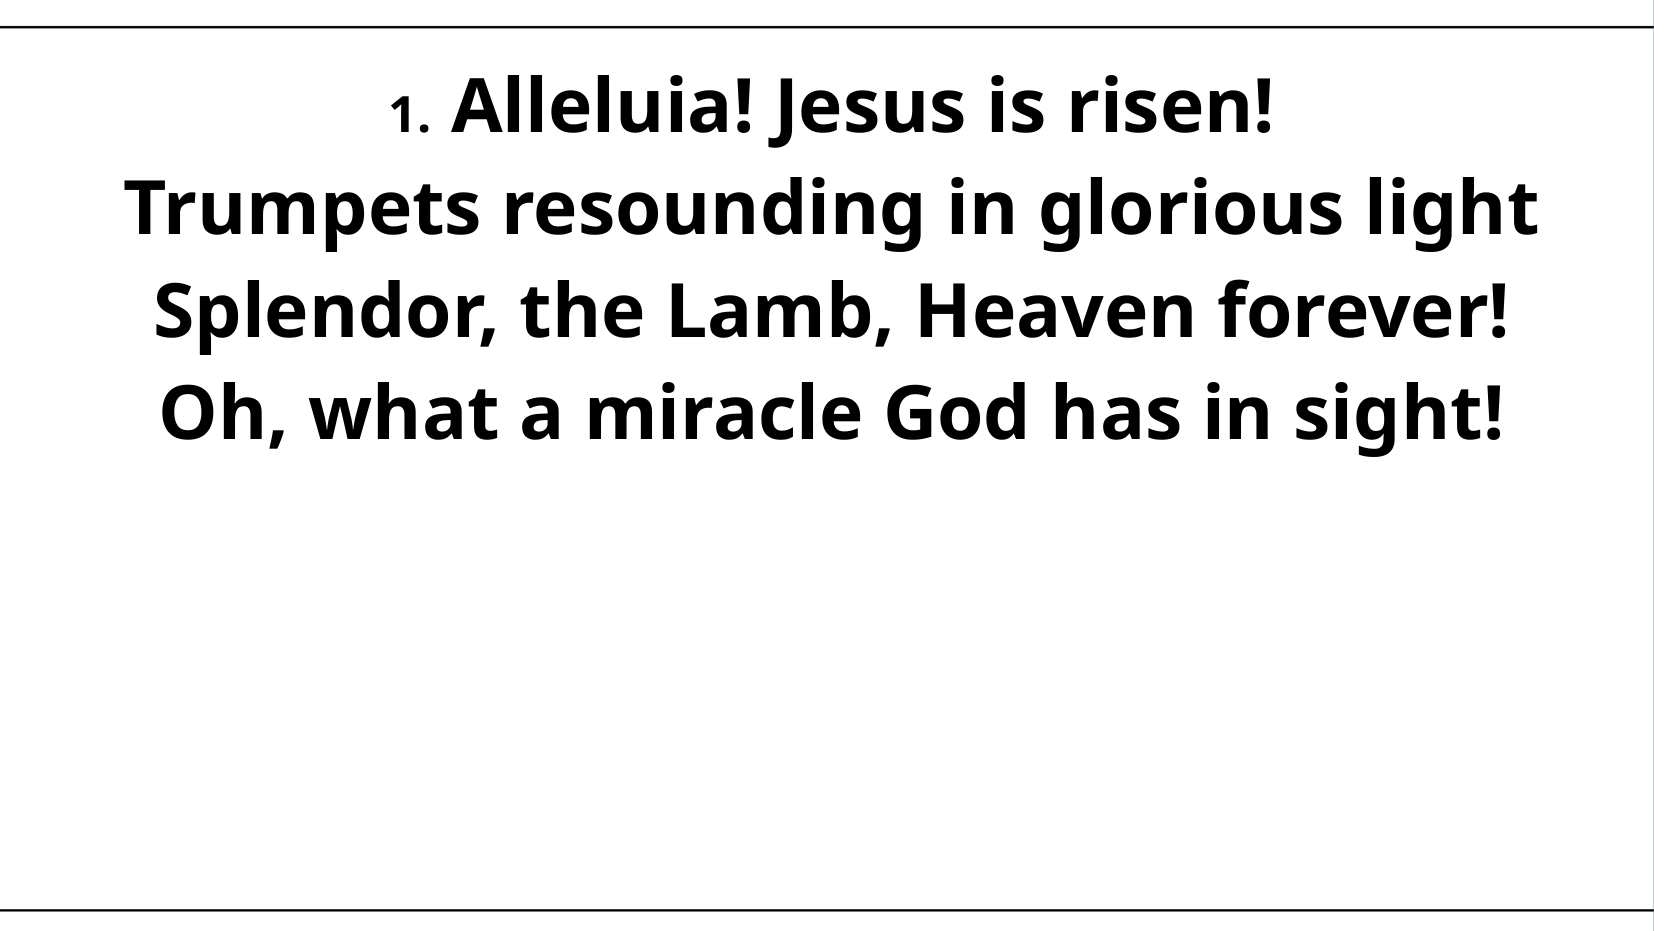

1. Alleluia! Jesus is risen!
Trumpets resounding in glorious light
Splendor, the Lamb, Heaven forever!
Oh, what a miracle God has in sight!